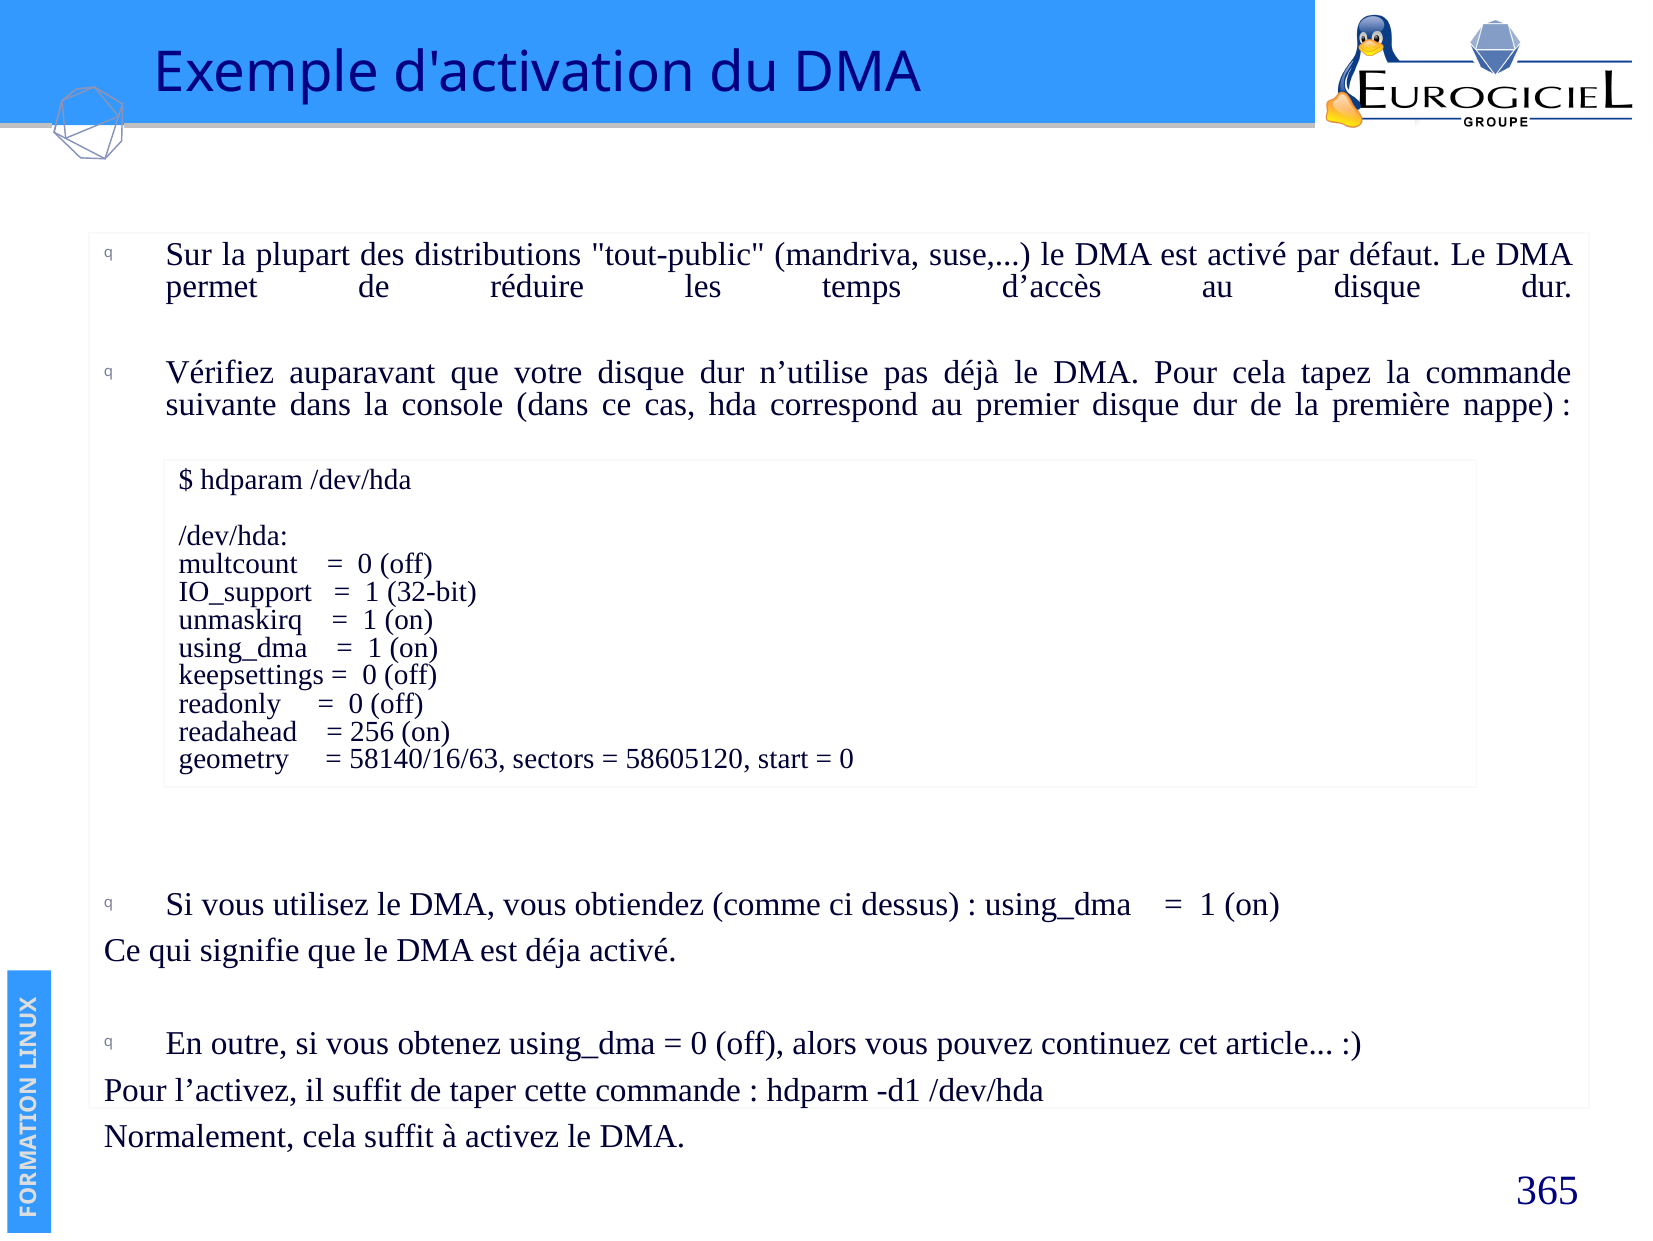

# Exemple d'activation du DMA
Sur la plupart des distributions "tout-public" (mandriva, suse,...) le DMA est activé par défaut. Le DMA permet de réduire les temps d’accès au disque dur.
Vérifiez auparavant que votre disque dur n’utilise pas déjà le DMA. Pour cela tapez la commande suivante dans la console (dans ce cas, hda correspond au premier disque dur de la première nappe) :
Si vous utilisez le DMA, vous obtiendez (comme ci dessus) : using_dma    =  1 (on)
Ce qui signifie que le DMA est déja activé.
En outre, si vous obtenez using_dma = 0 (off), alors vous pouvez continuez cet article... :)
Pour l’activez, il suffit de taper cette commande : hdparm -d1 /dev/hda
Normalement, cela suffit à activez le DMA.
$ hdparam /dev/hda
/dev/hda:
multcount    =  0 (off)
IO_support   =  1 (32-bit)
unmaskirq    =  1 (on)
using_dma    =  1 (on)
keepsettings =  0 (off)
readonly     =  0 (off)
readahead    = 256 (on)
geometry     = 58140/16/63, sectors = 58605120, start = 0